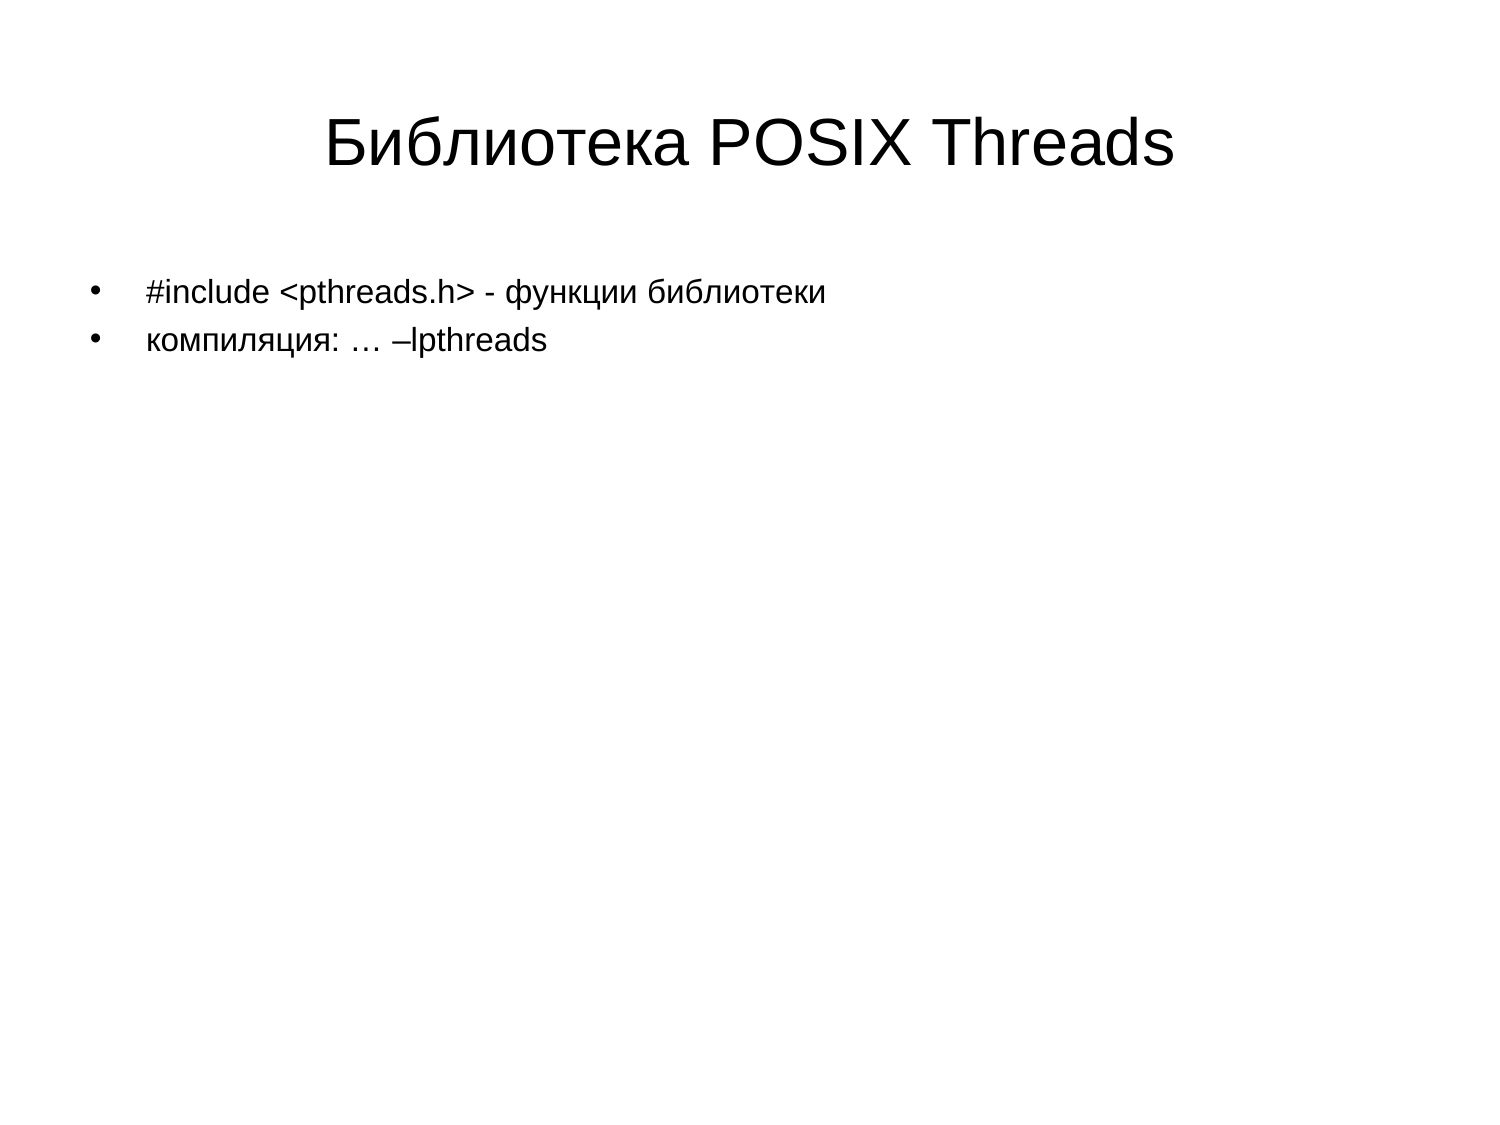

# Библиотека POSIX Threads
#include <pthreads.h> - функции библиотеки
компиляция: … –lpthreads